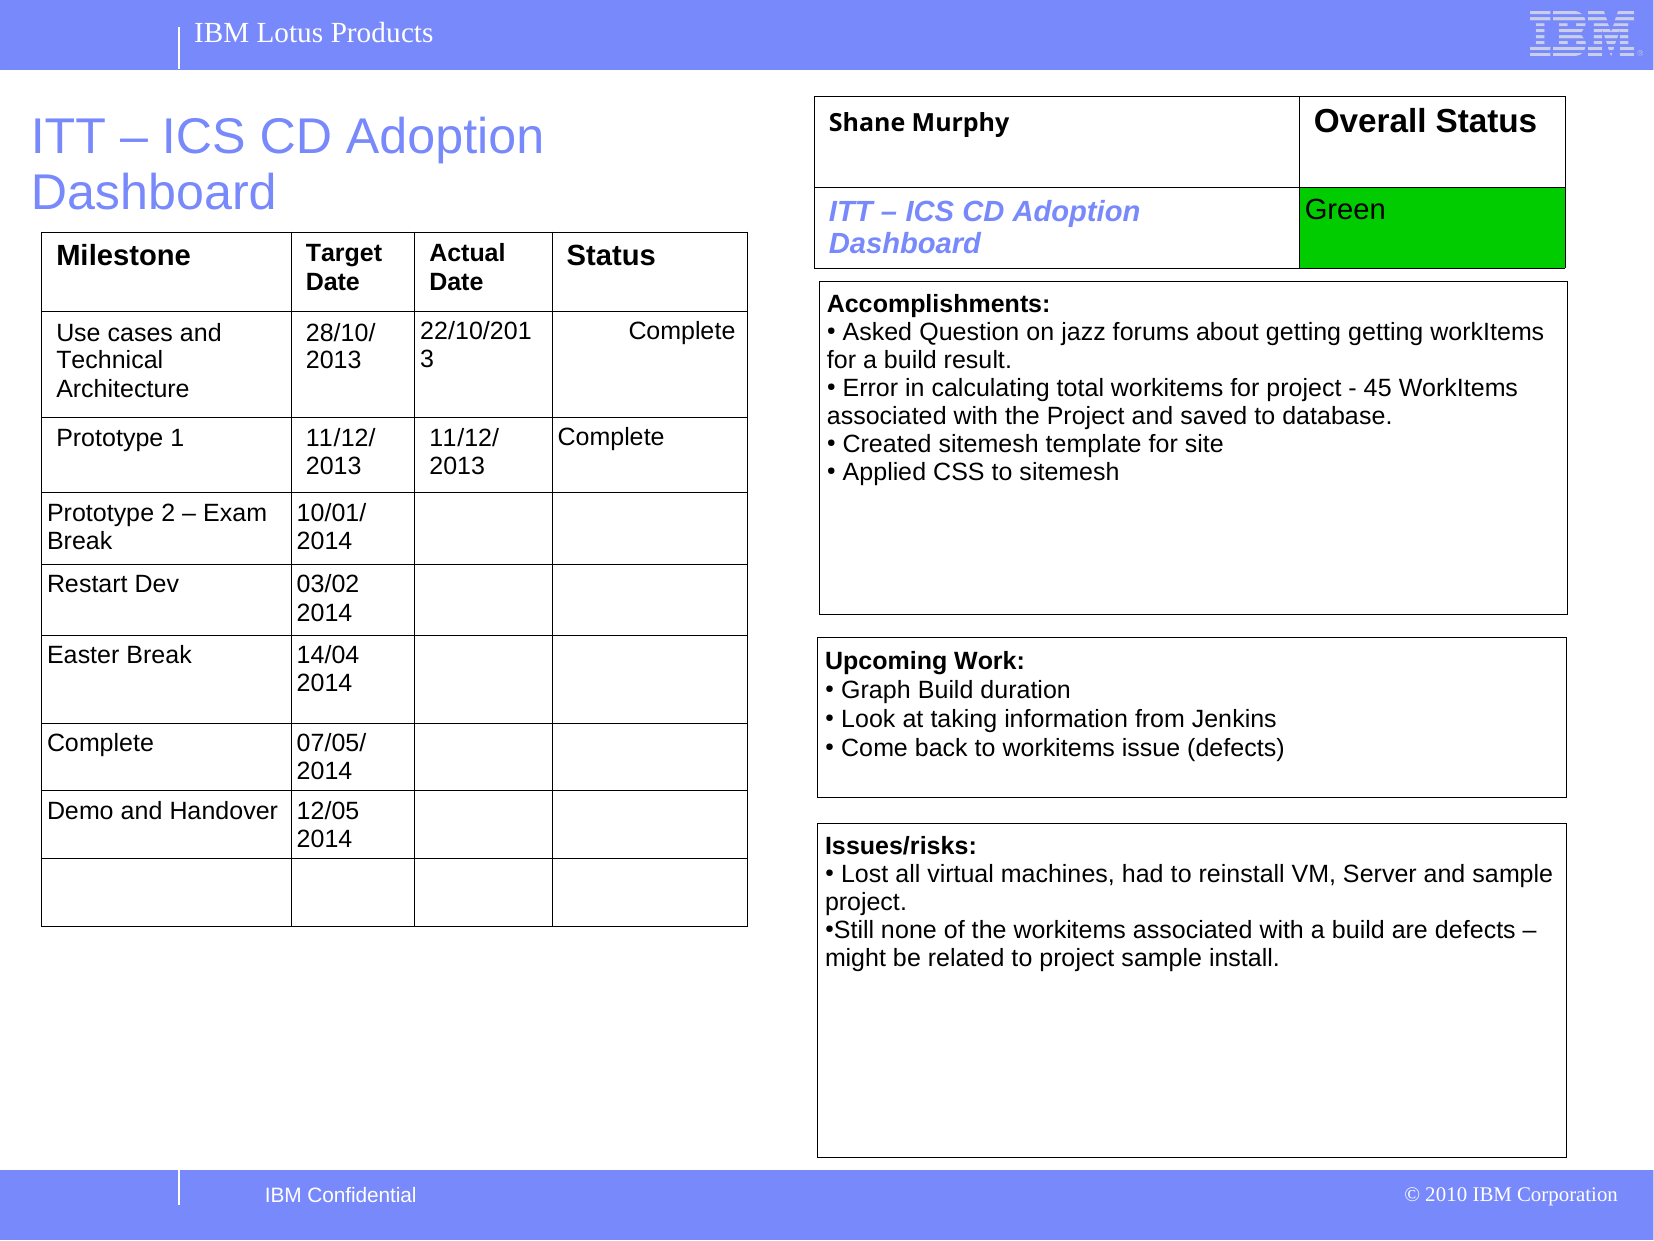

| Shane Murphy | Overall Status |
| --- | --- |
| ITT – ICS CD Adoption Dashboard | Green |
ITT – ICS CD Adoption Dashboard
| Milestone | Target Date | Actual Date | Status |
| --- | --- | --- | --- |
| Use cases and Technical Architecture | 28/10/ 2013 | 22/10/2013 | Complete |
| Prototype 1 | 11/12/ 2013 | 11/12/ 2013 | Complete |
| Prototype 2 – Exam Break | 10/01/ 2014 | | |
| Restart Dev | 03/02 2014 | | |
| Easter Break | 14/04 2014 | | |
| Complete | 07/05/ 2014 | | |
| Demo and Handover | 12/05 2014 | | |
| | | | |
Accomplishments:
 Asked Question on jazz forums about getting getting workItems for a build result.
 Error in calculating total workitems for project - 45 WorkItems associated with the Project and saved to database.
 Created sitemesh template for site
 Applied CSS to sitemesh
Upcoming Work:
 Graph Build duration
 Look at taking information from Jenkins
 Come back to workitems issue (defects)
Issues/risks:
 Lost all virtual machines, had to reinstall VM, Server and sample project.
Still none of the workitems associated with a build are defects – might be related to project sample install.